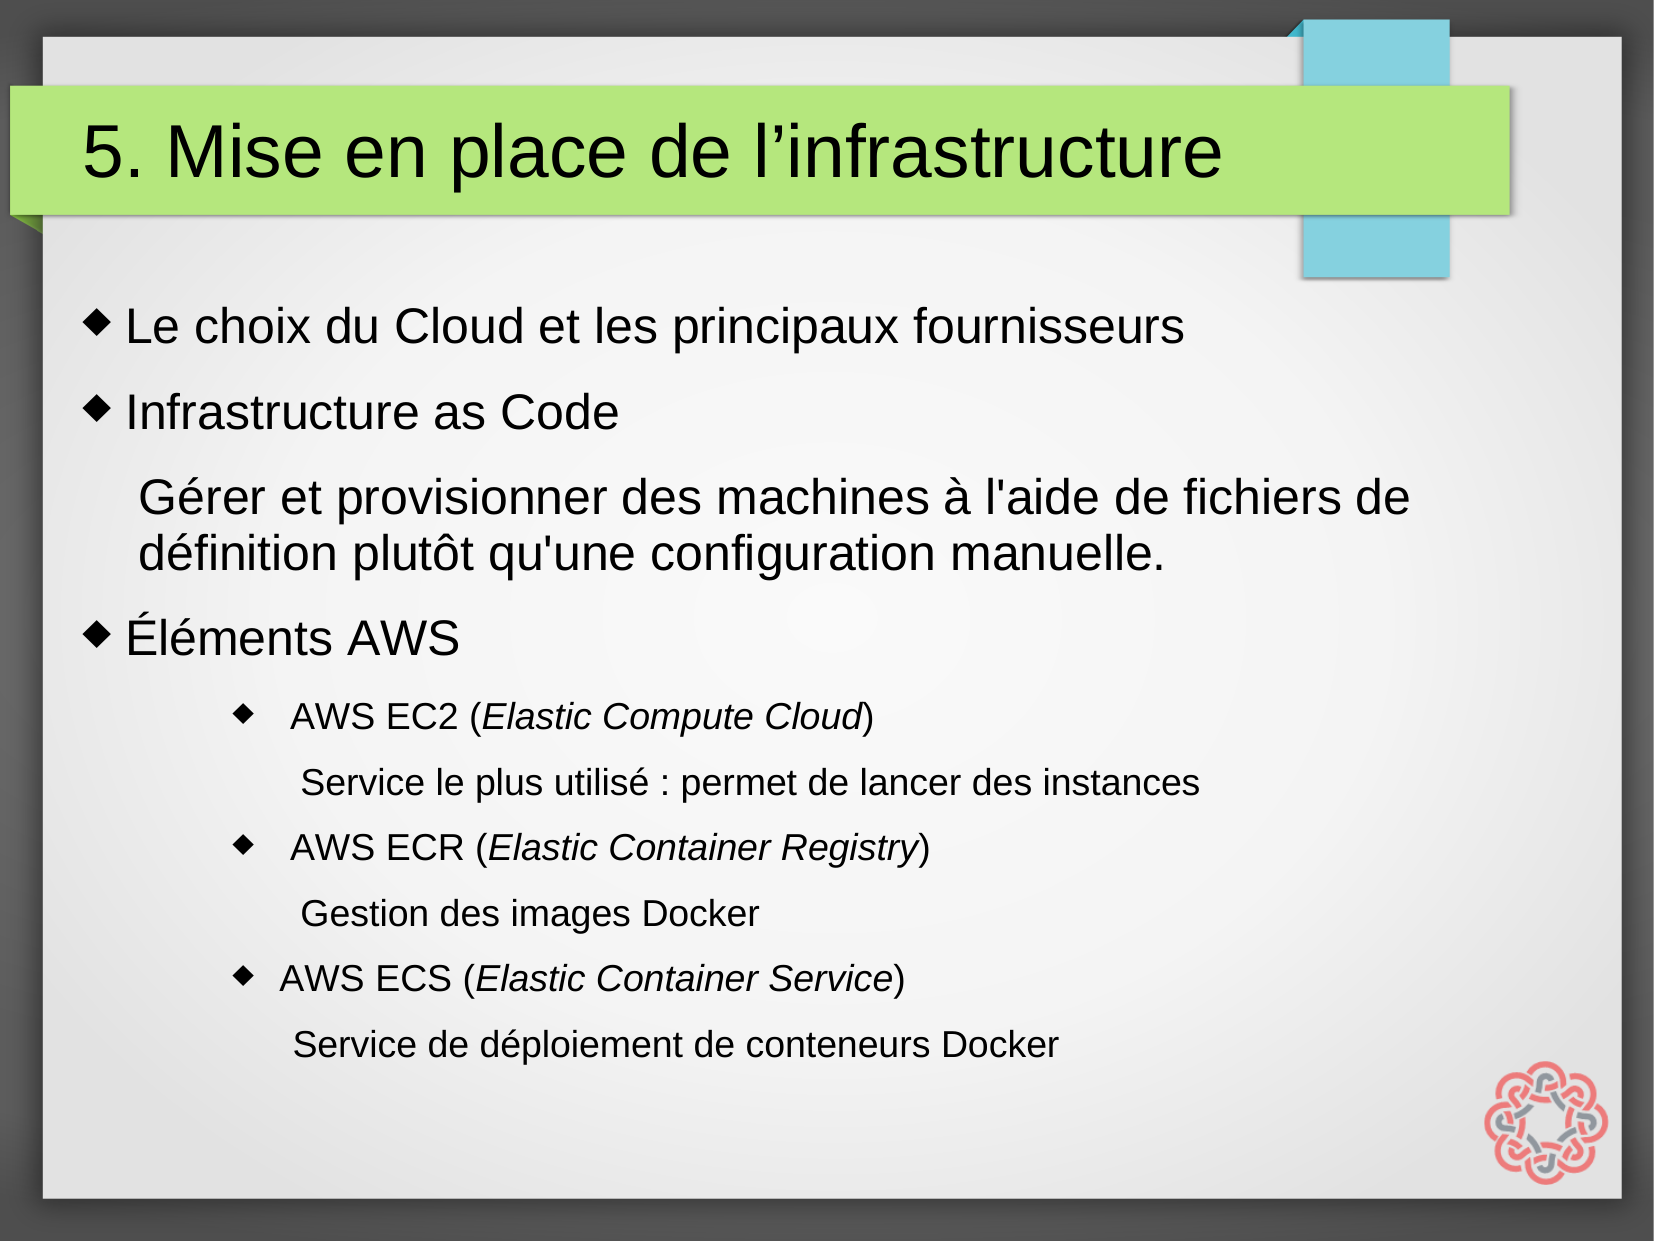

# 5. Mise en place de l’infrastructure
 Le choix du Cloud et les principaux fournisseurs
 Infrastructure as Code
 Gérer et provisionner des machines à l'aide de fichiers de définition plutôt qu'une configuration manuelle.
 Éléments AWS
 AWS EC2 (Elastic Compute Cloud)
 Service le plus utilisé : permet de lancer des instances
 AWS ECR (Elastic Container Registry)
 Gestion des images Docker
AWS ECS (Elastic Container Service)
 Service de déploiement de conteneurs Docker